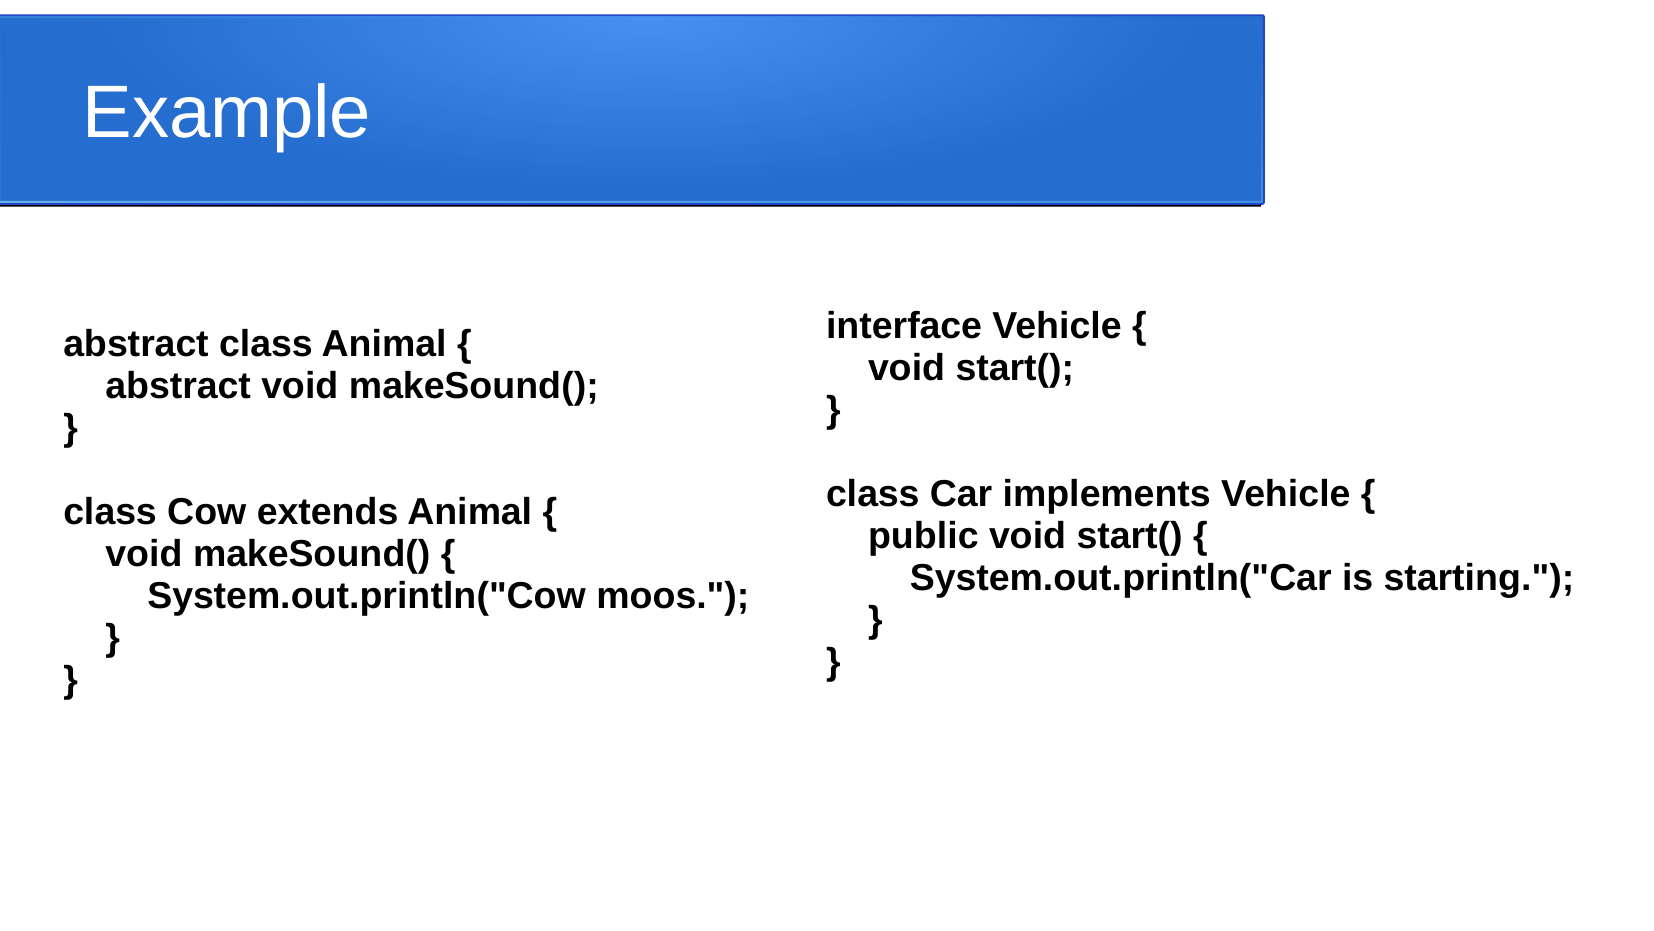

# Example
interface Vehicle {
 void start();
}
class Car implements Vehicle {
 public void start() {
 System.out.println("Car is starting.");
 }
}
abstract class Animal {
 abstract void makeSound();
}
class Cow extends Animal {
 void makeSound() {
 System.out.println("Cow moos.");
 }
}